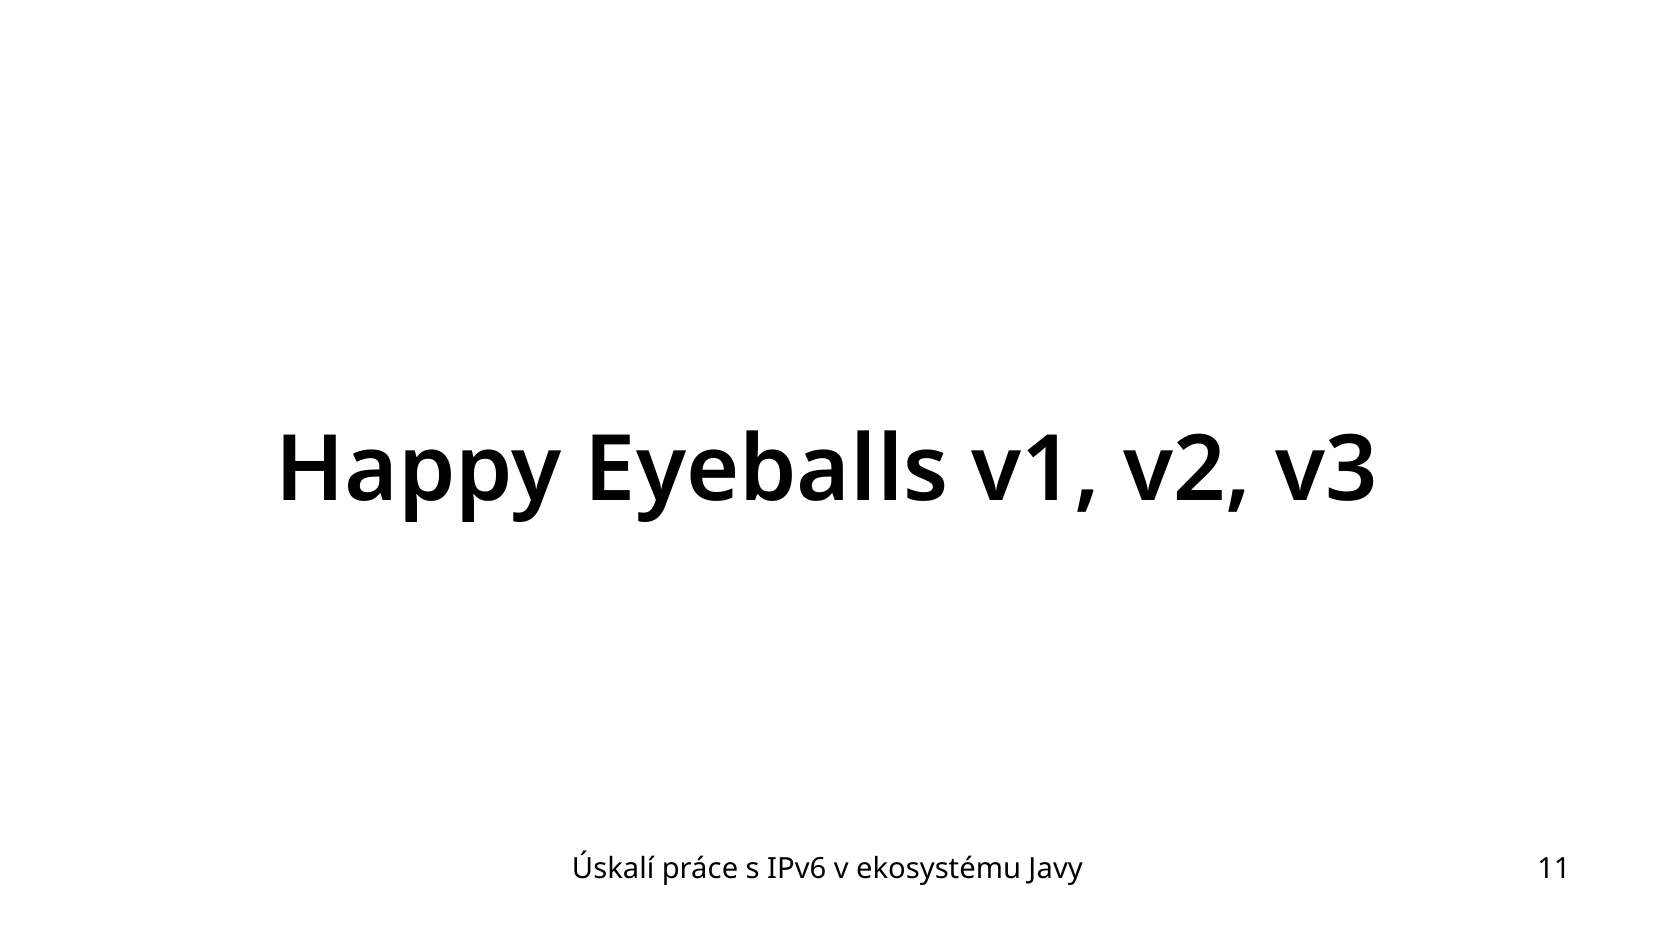

# Happy Eyeballs v1, v2, v3
Úskalí práce s IPv6 v ekosystému Javy
11